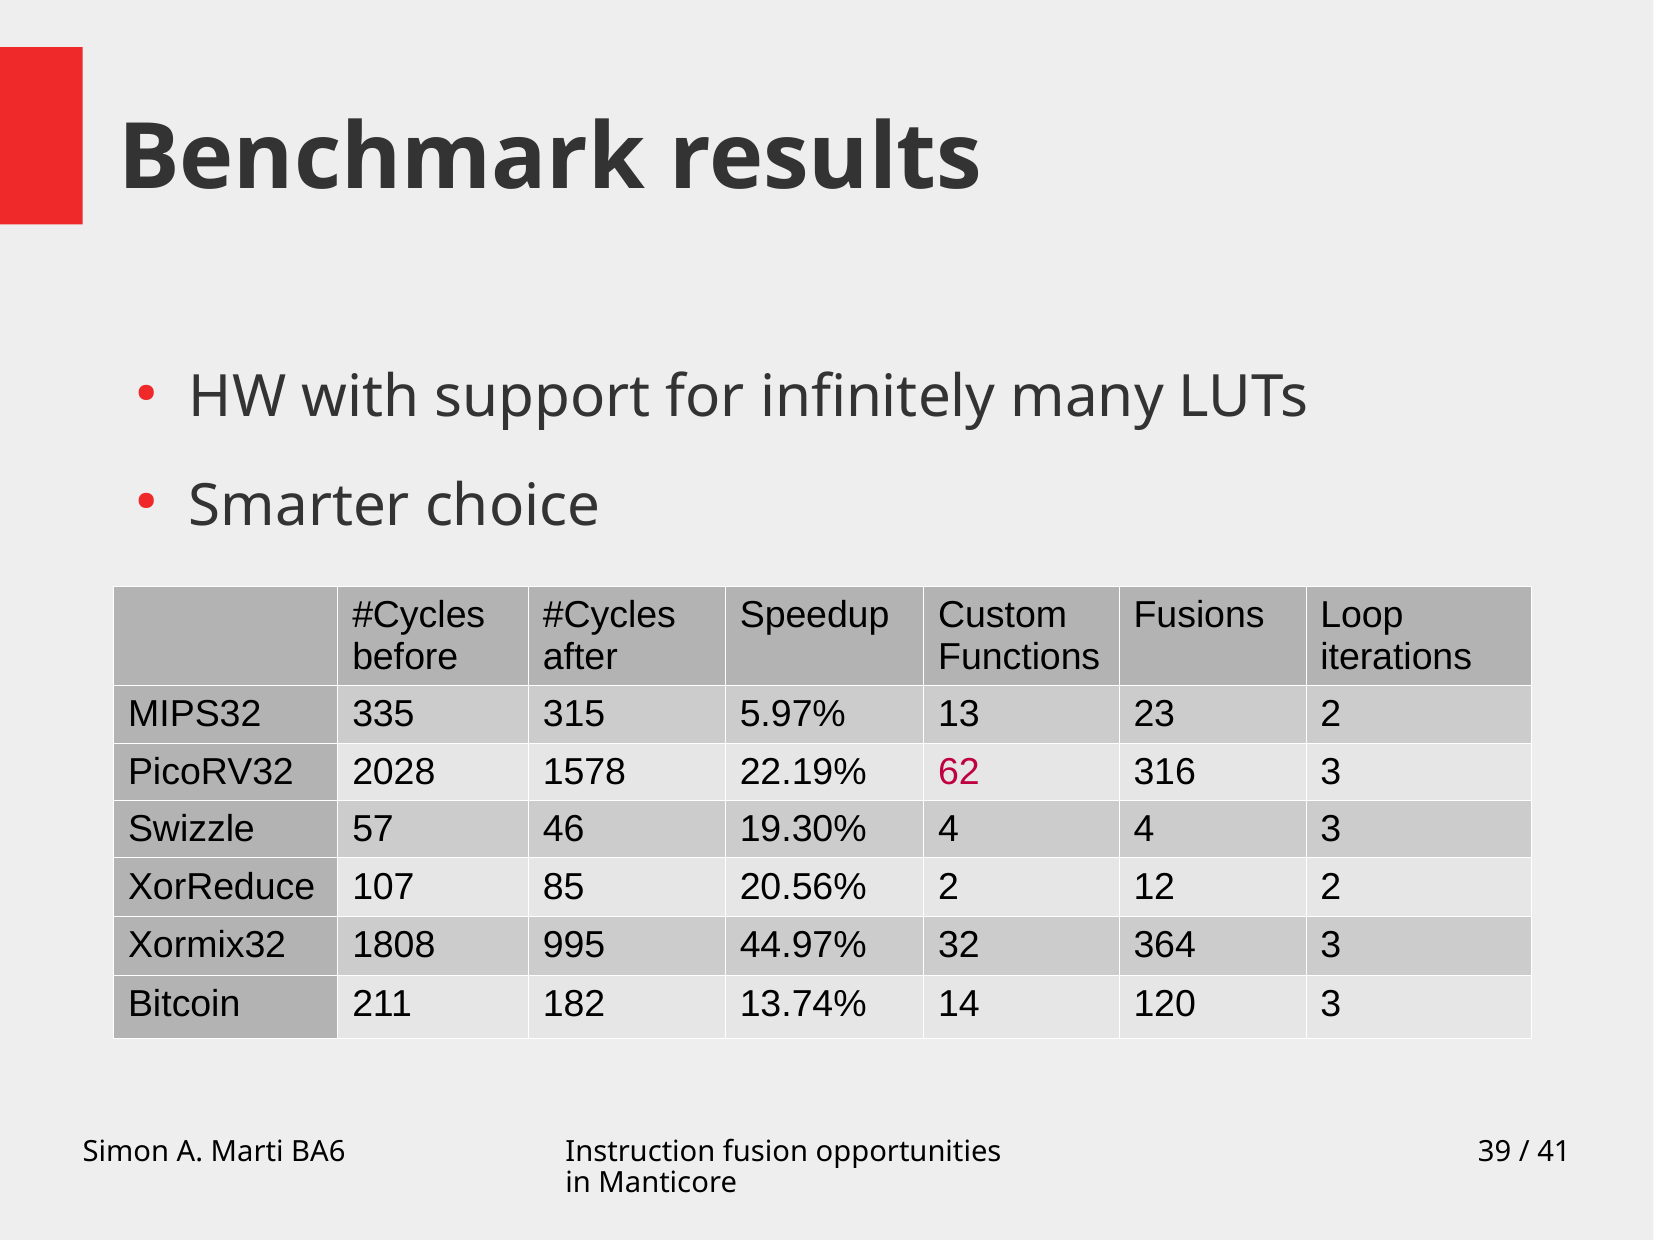

# Benchmark results
HW with support for infinitely many LUTs
Smarter choice
| | #Cycles before | #Cycles after | Speedup | Custom Functions | Fusions | Loop iterations |
| --- | --- | --- | --- | --- | --- | --- |
| MIPS32 | 335 | 315 | 5.97% | 13 | 23 | 2 |
| PicoRV32 | 2028 | 1578 | 22.19% | 62 | 316 | 3 |
| Swizzle | 57 | 46 | 19.30% | 4 | 4 | 3 |
| XorReduce | 107 | 85 | 20.56% | 2 | 12 | 2 |
| Xormix32 | 1808 | 995 | 44.97% | 32 | 364 | 3 |
| Bitcoin | 211 | 182 | 13.74% | 14 | 120 | 3 |
Simon A. Marti BA6
Instruction fusion opportunities in Manticore
39